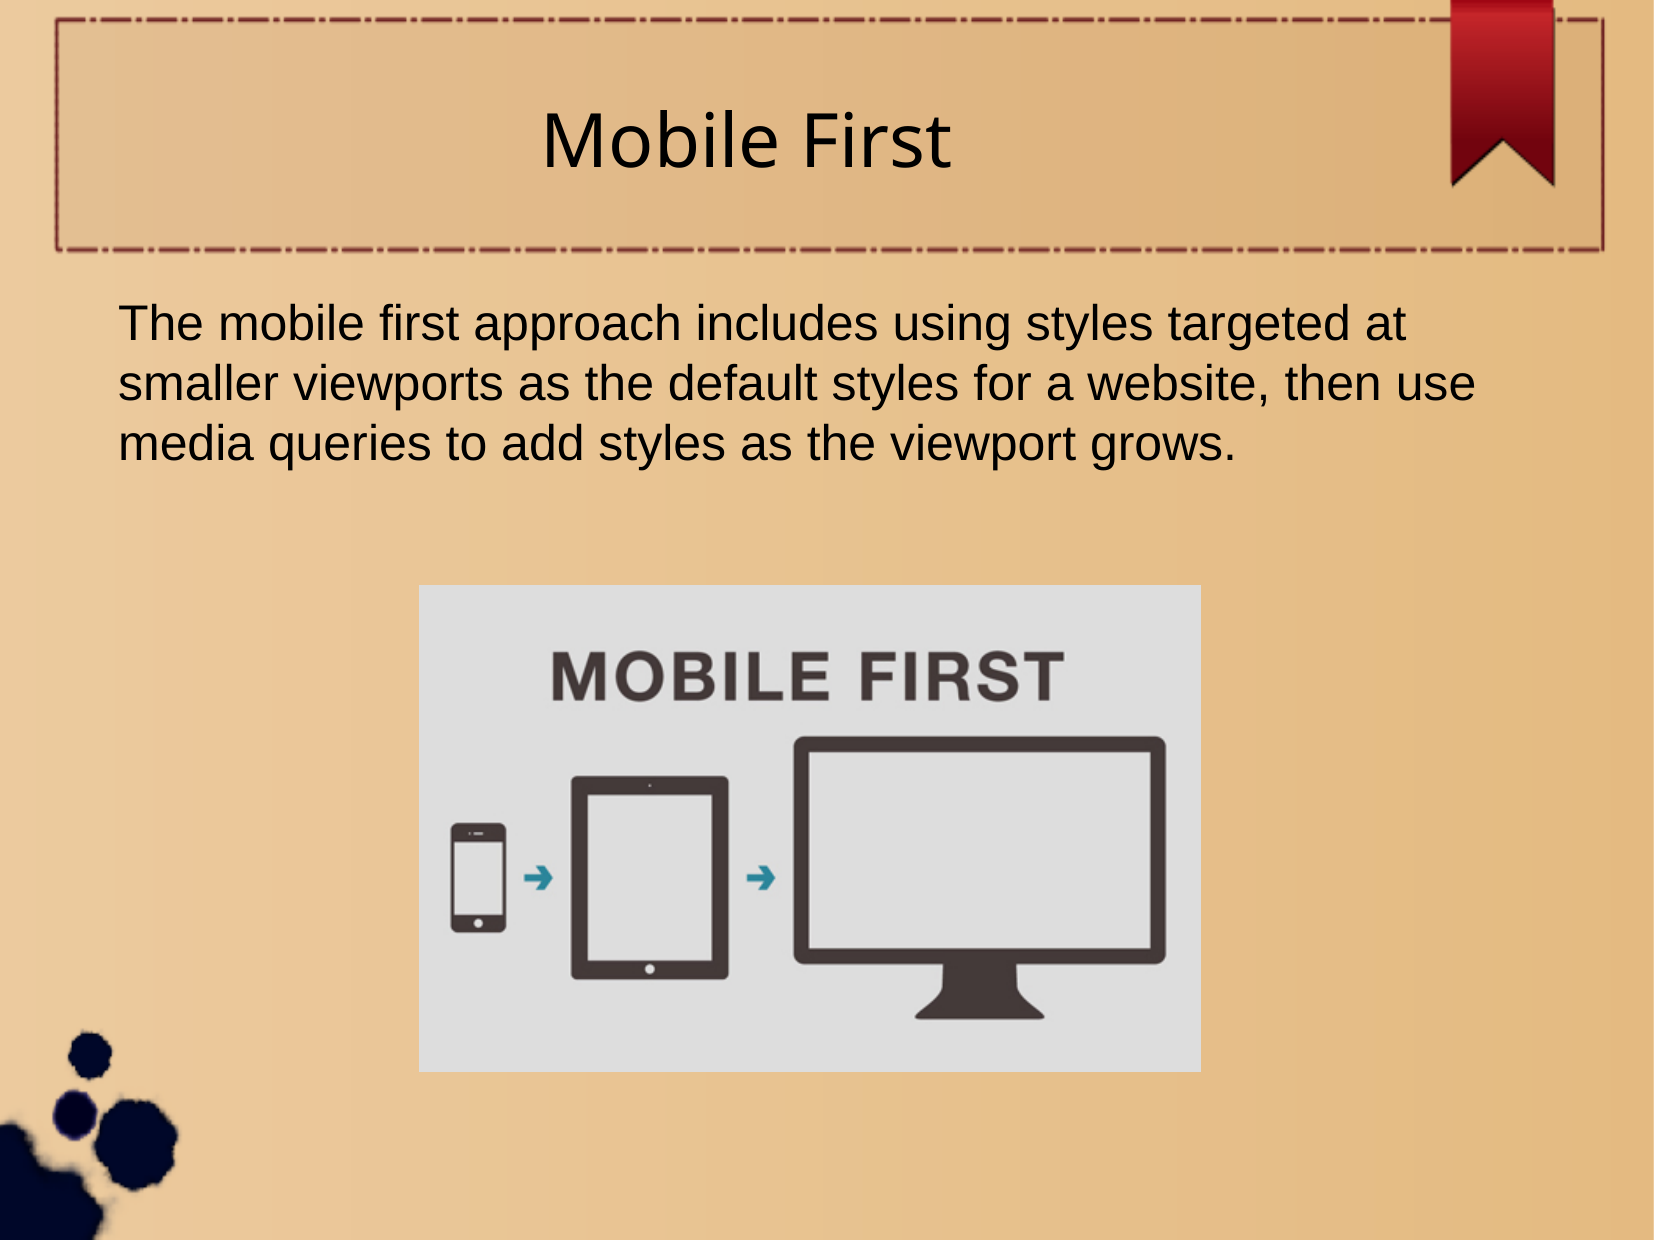

Mobile First
The mobile first approach includes using styles targeted at smaller viewports as the default styles for a website, then use media queries to add styles as the viewport grows.